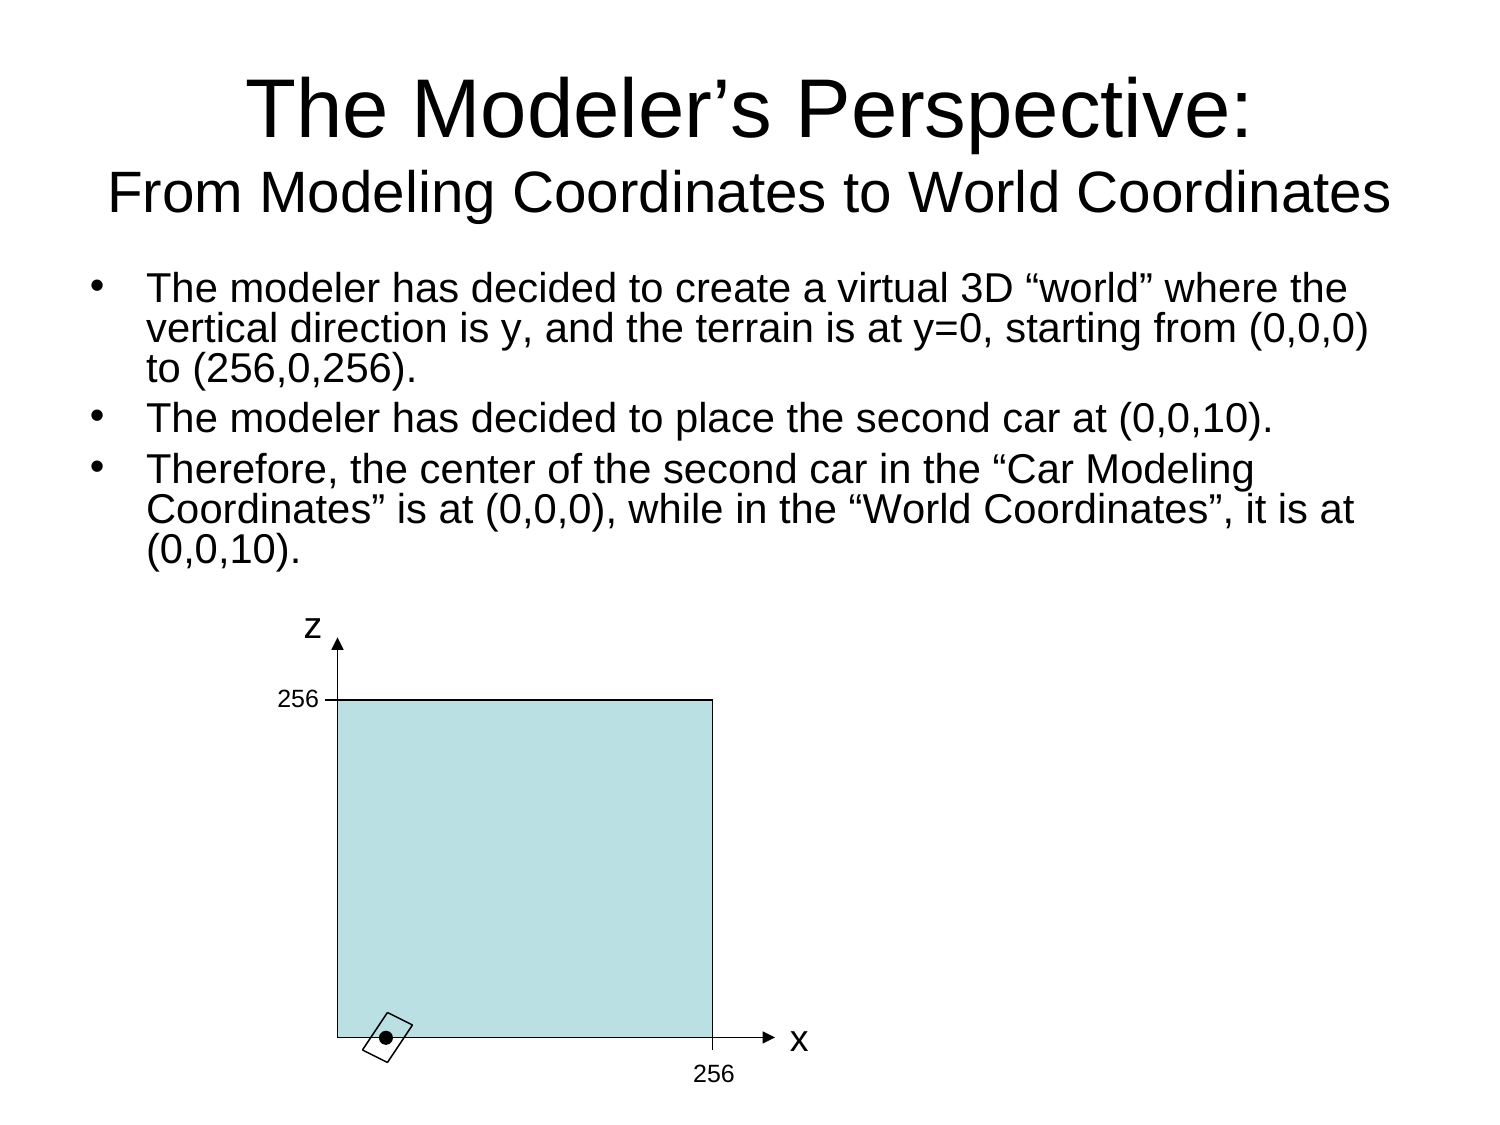

# The Modeler’s Perspective: From Modeling Coordinates to World Coordinates
The modeler has decided to create a virtual 3D “world” where the vertical direction is y, and the terrain is at y=0, starting from (0,0,0) to (256,0,256).
The modeler has decided to place the second car at (0,0,10).
Therefore, the center of the second car in the “Car Modeling Coordinates” is at (0,0,0), while in the “World Coordinates”, it is at (0,0,10).
z
256
x
256